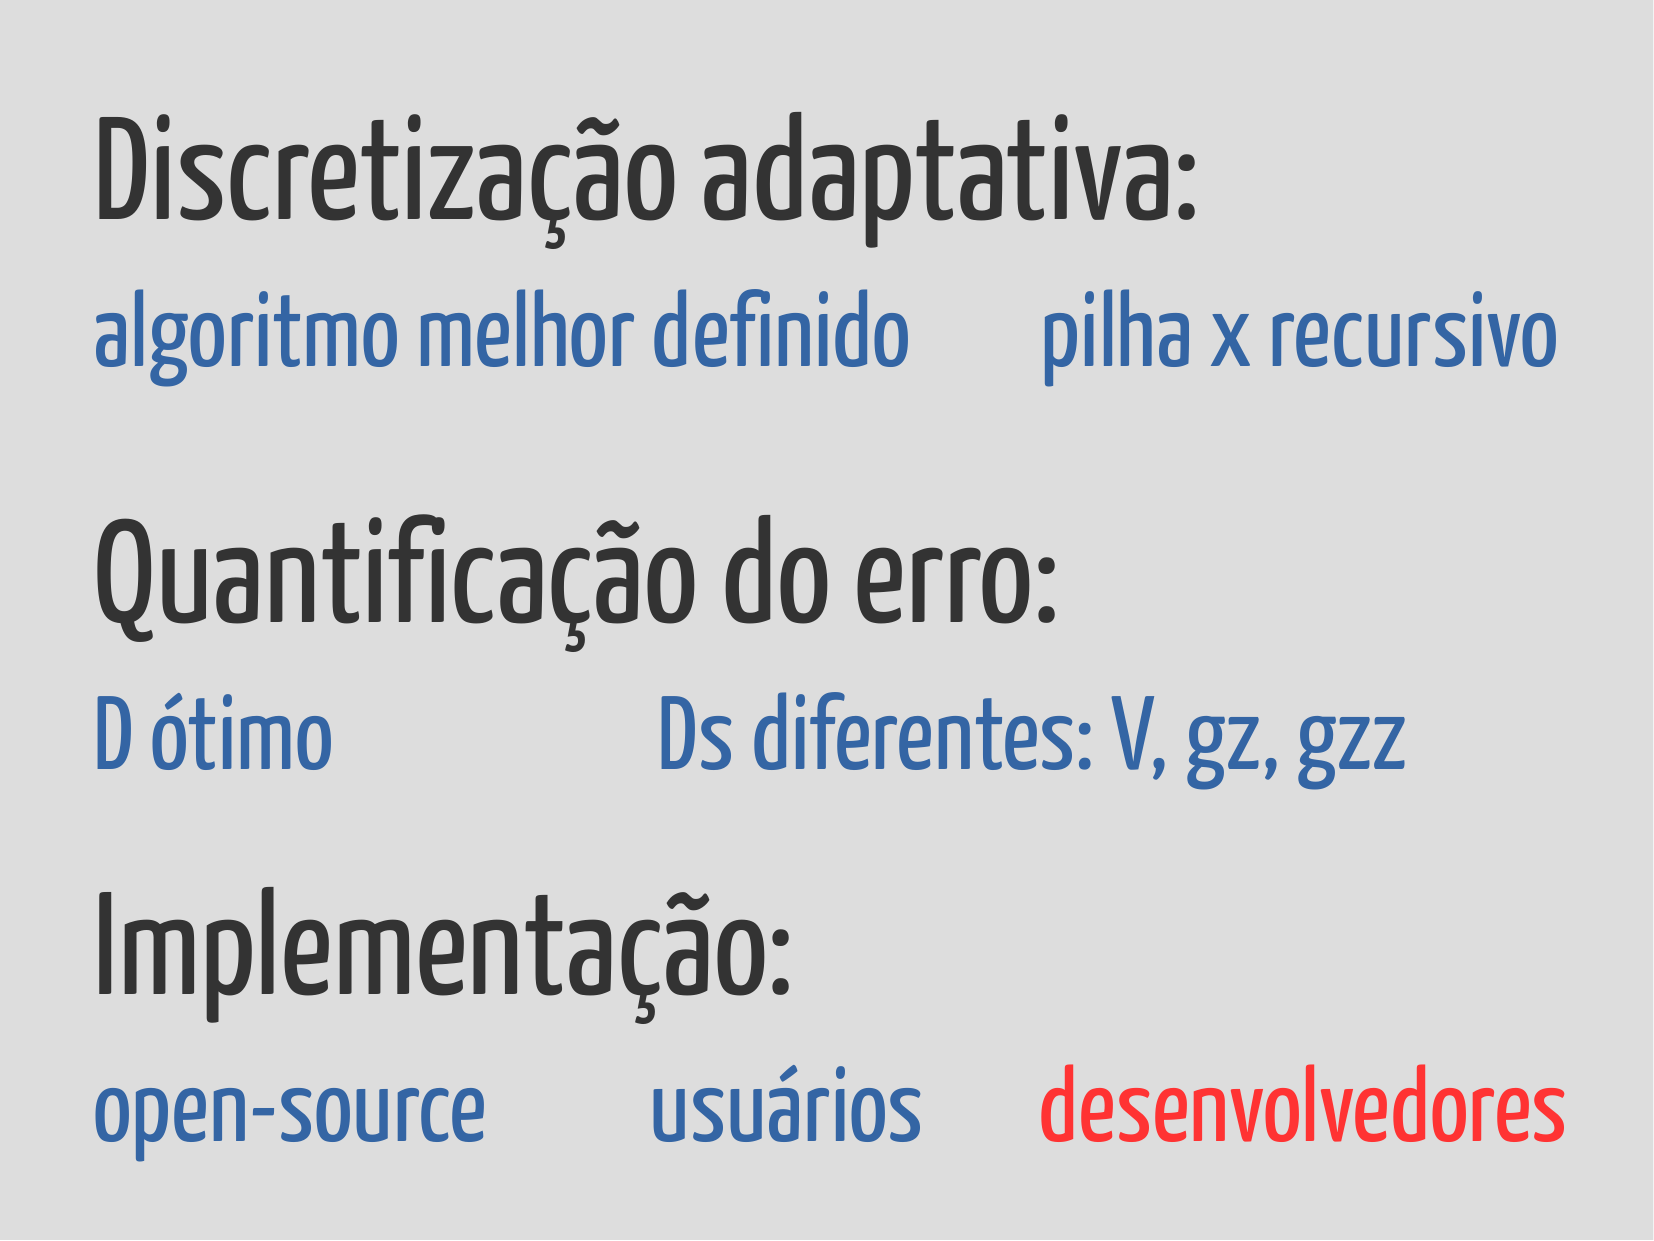

Discretização adaptativa:
algoritmo melhor definido pilha x recursivo
Quantificação do erro:
D ótimo Ds diferentes: V, gz, gzz
Implementação:
open-source usuários desenvolvedores